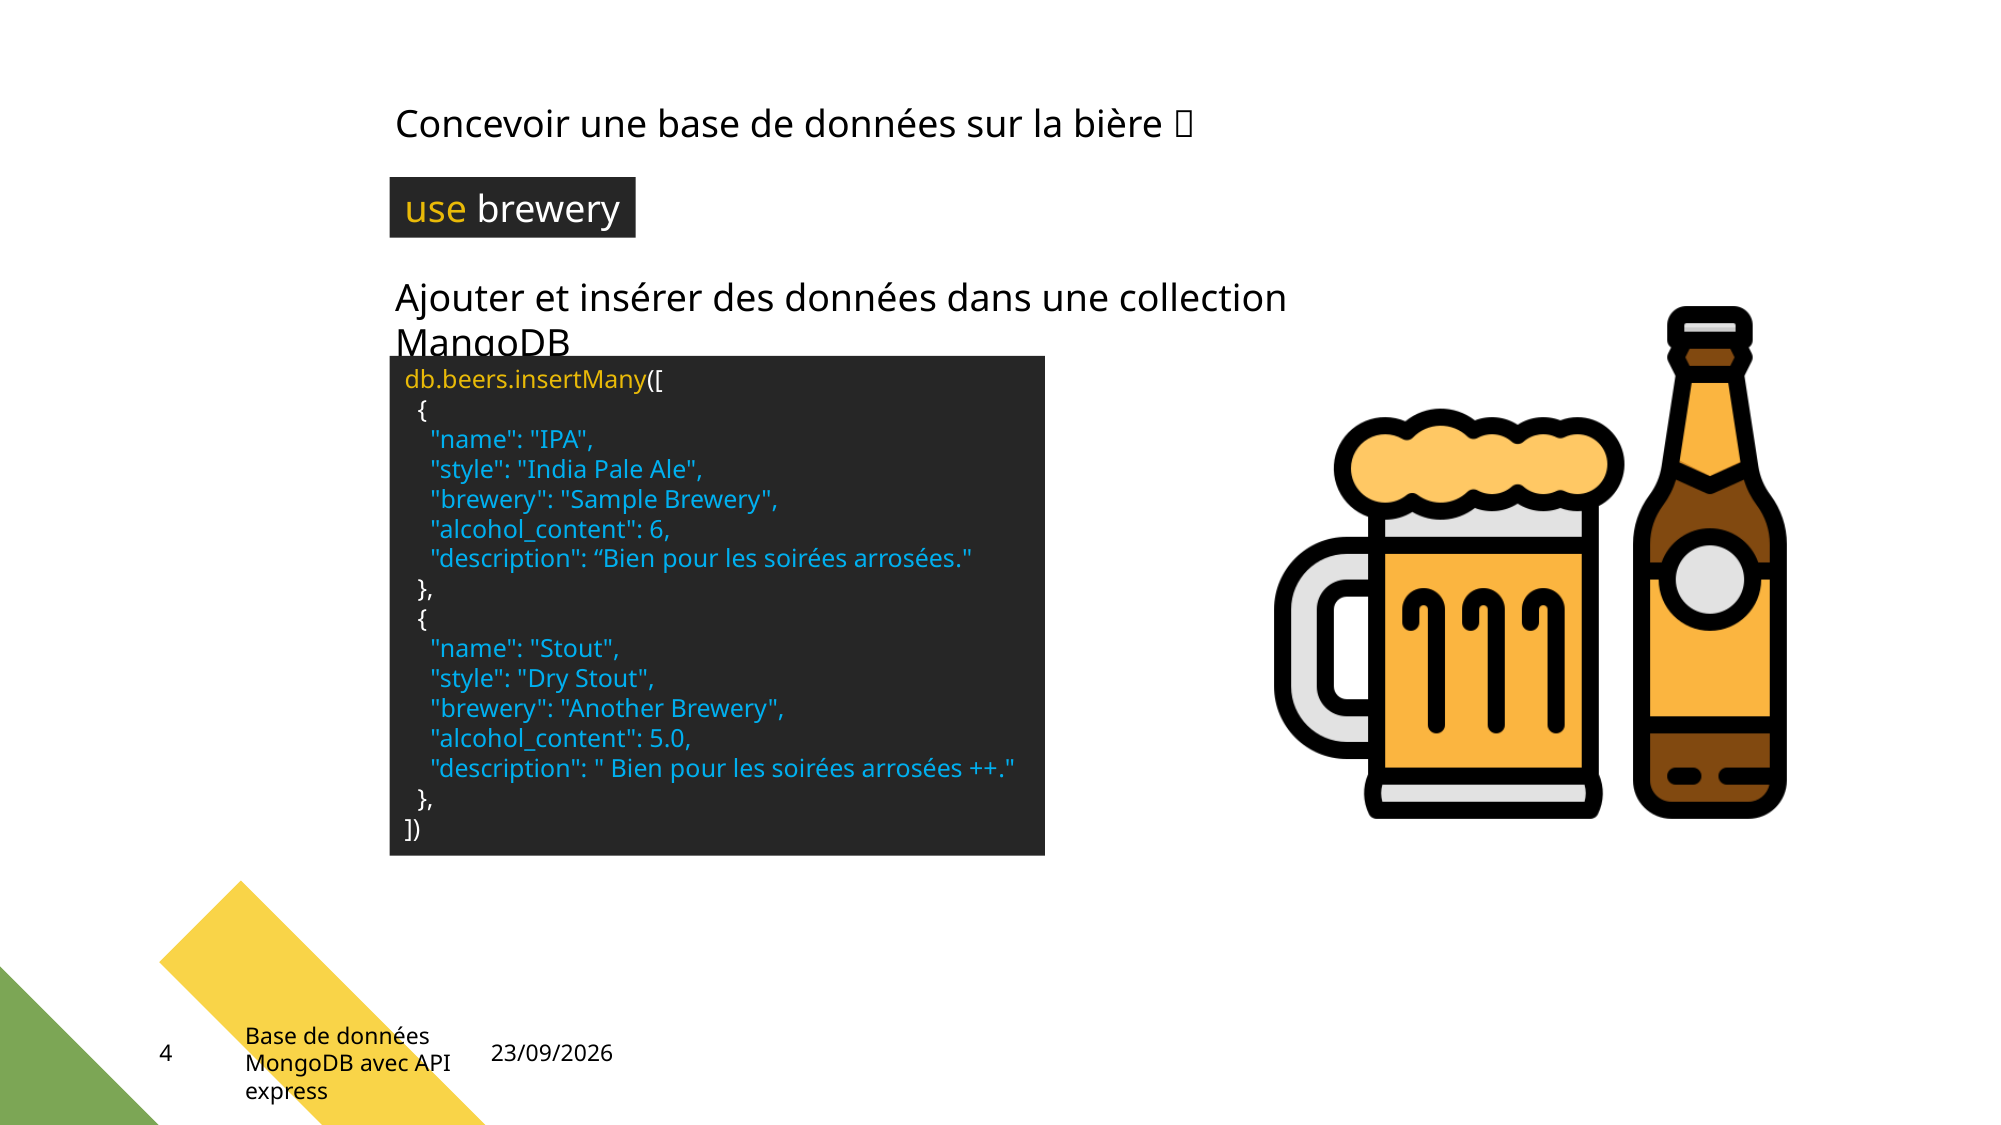

Concevoir une base de données sur la bière 🍻
# Introduction
use brewery
Ajouter et insérer des données dans une collection MangoDB
db.beers.insertMany([
 {
 "name": "IPA",
 "style": "India Pale Ale",
 "brewery": "Sample Brewery",
 "alcohol_content": 6,
 "description": “Bien pour les soirées arrosées."
 },
 {
 "name": "Stout",
 "style": "Dry Stout",
 "brewery": "Another Brewery",
 "alcohol_content": 5.0,
 "description": " Bien pour les soirées arrosées ++."
 },
])
Base de données MongoDB avec API express